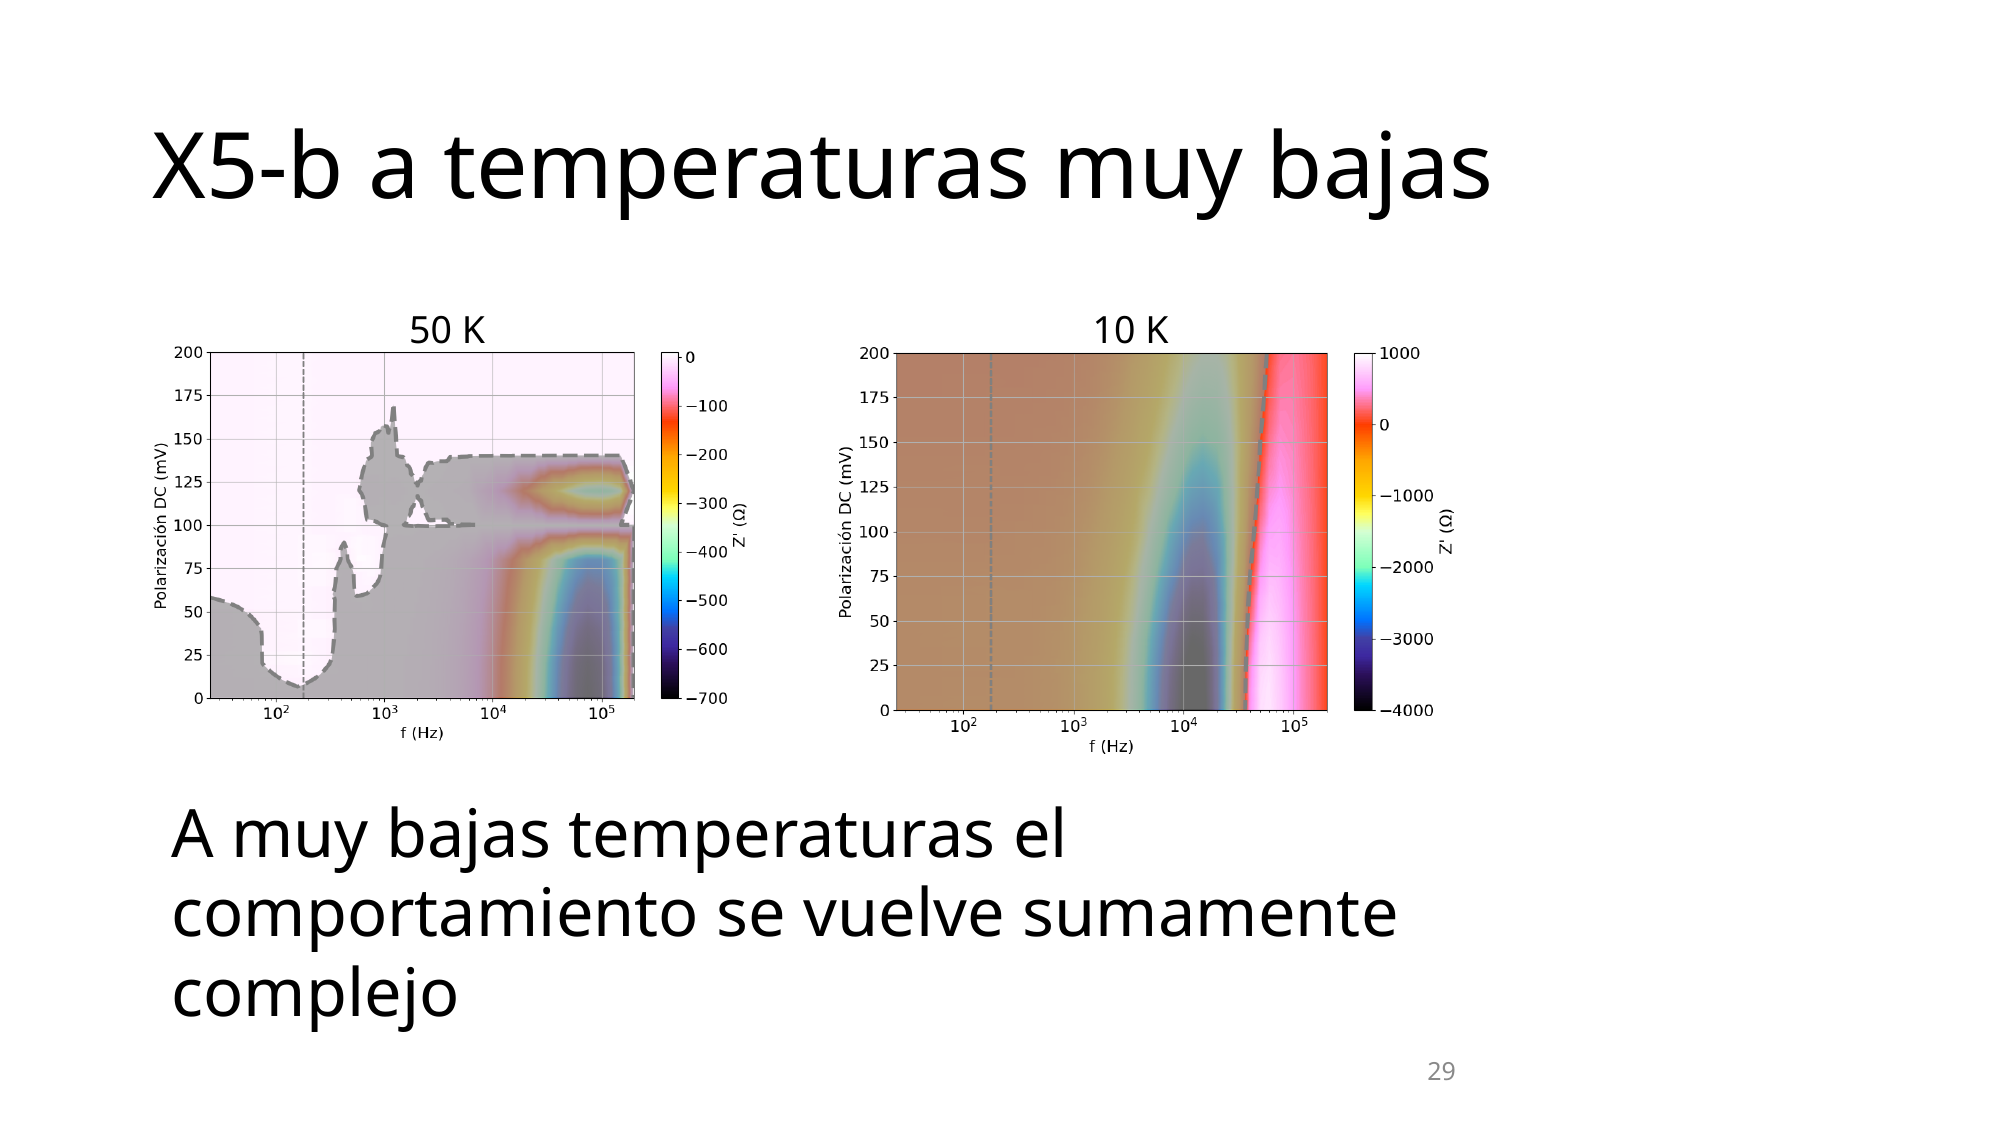

# X5-b a temperaturas muy bajas
50 K
10 K
A muy bajas temperaturas el comportamiento se vuelve sumamente complejo